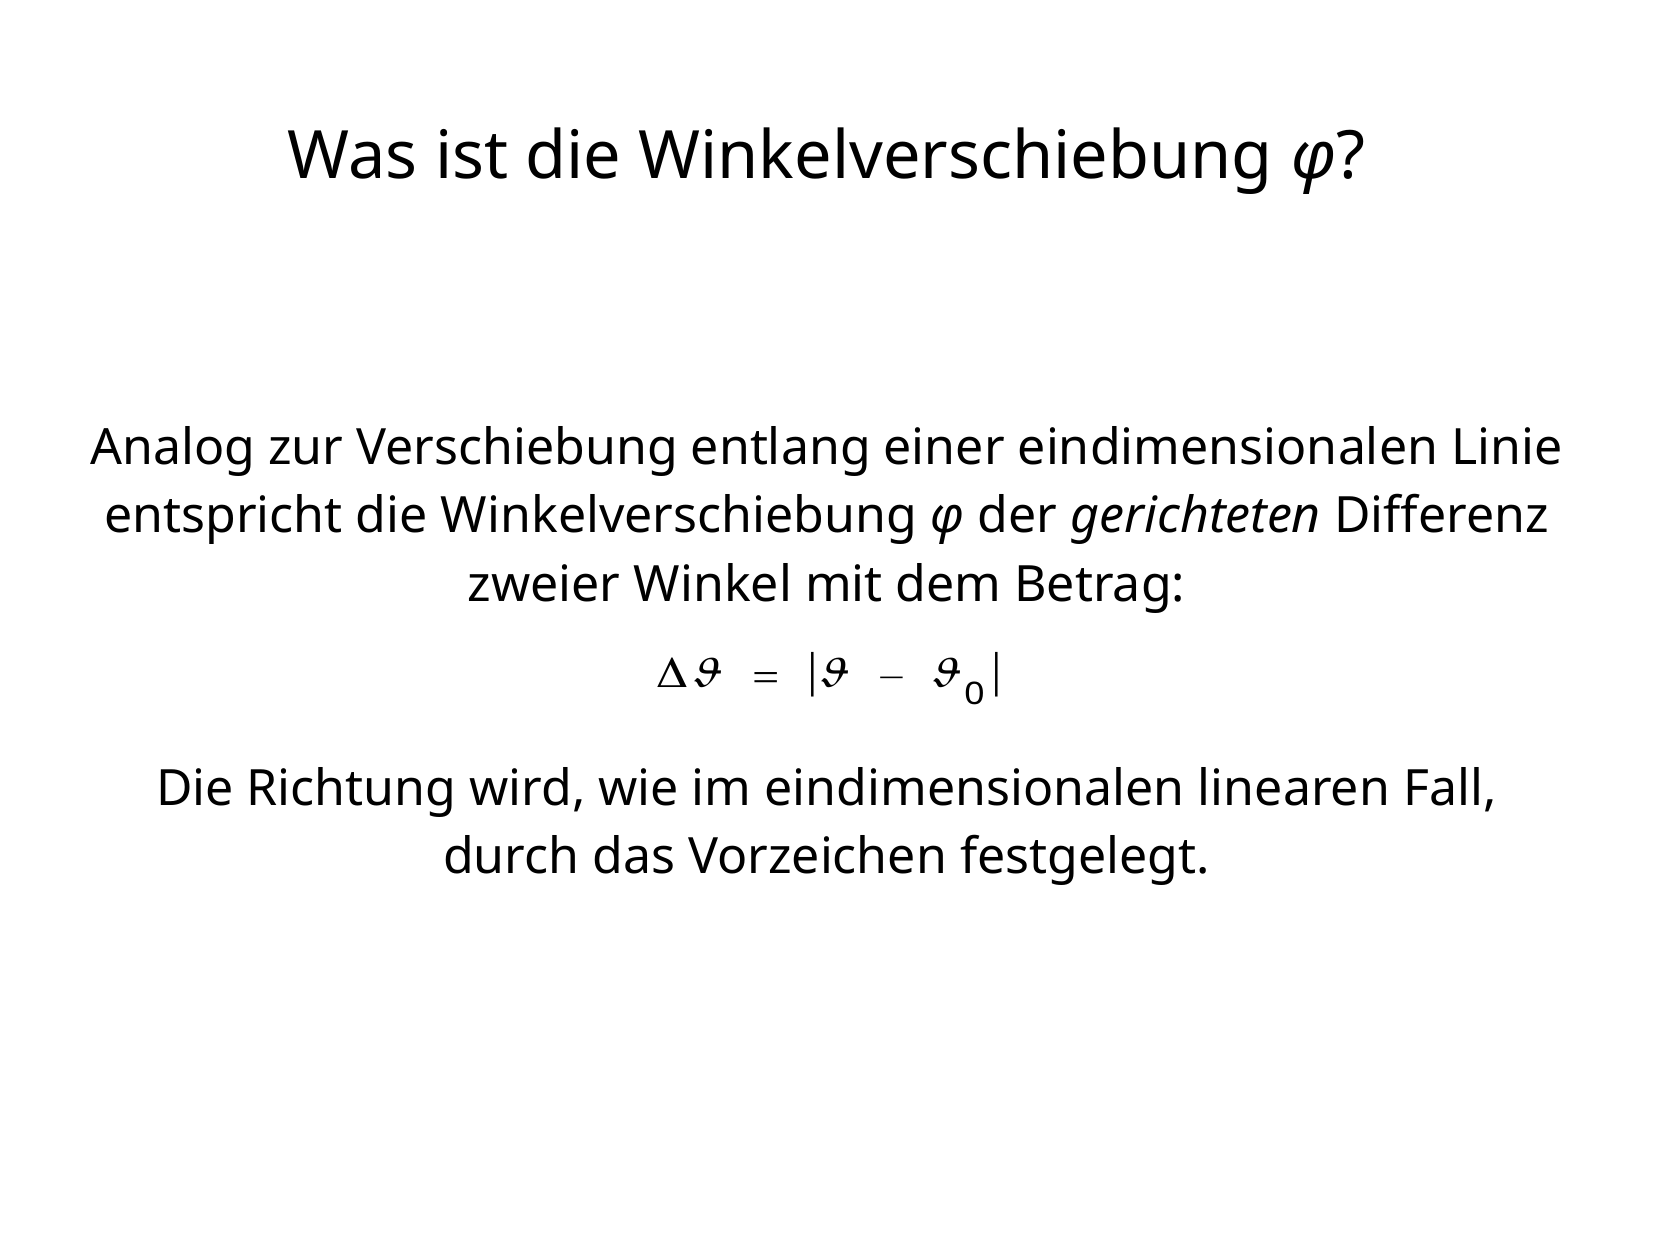

# Was ist die Winkelverschiebung φ?
Analog zur Verschiebung entlang einer eindimensionalen Linie entspricht die Winkelverschiebung φ der gerichteten Differenz zweier Winkel mit dem Betrag:
Die Richtung wird, wie im eindimensionalen linearen Fall, durch das Vorzeichen festgelegt.